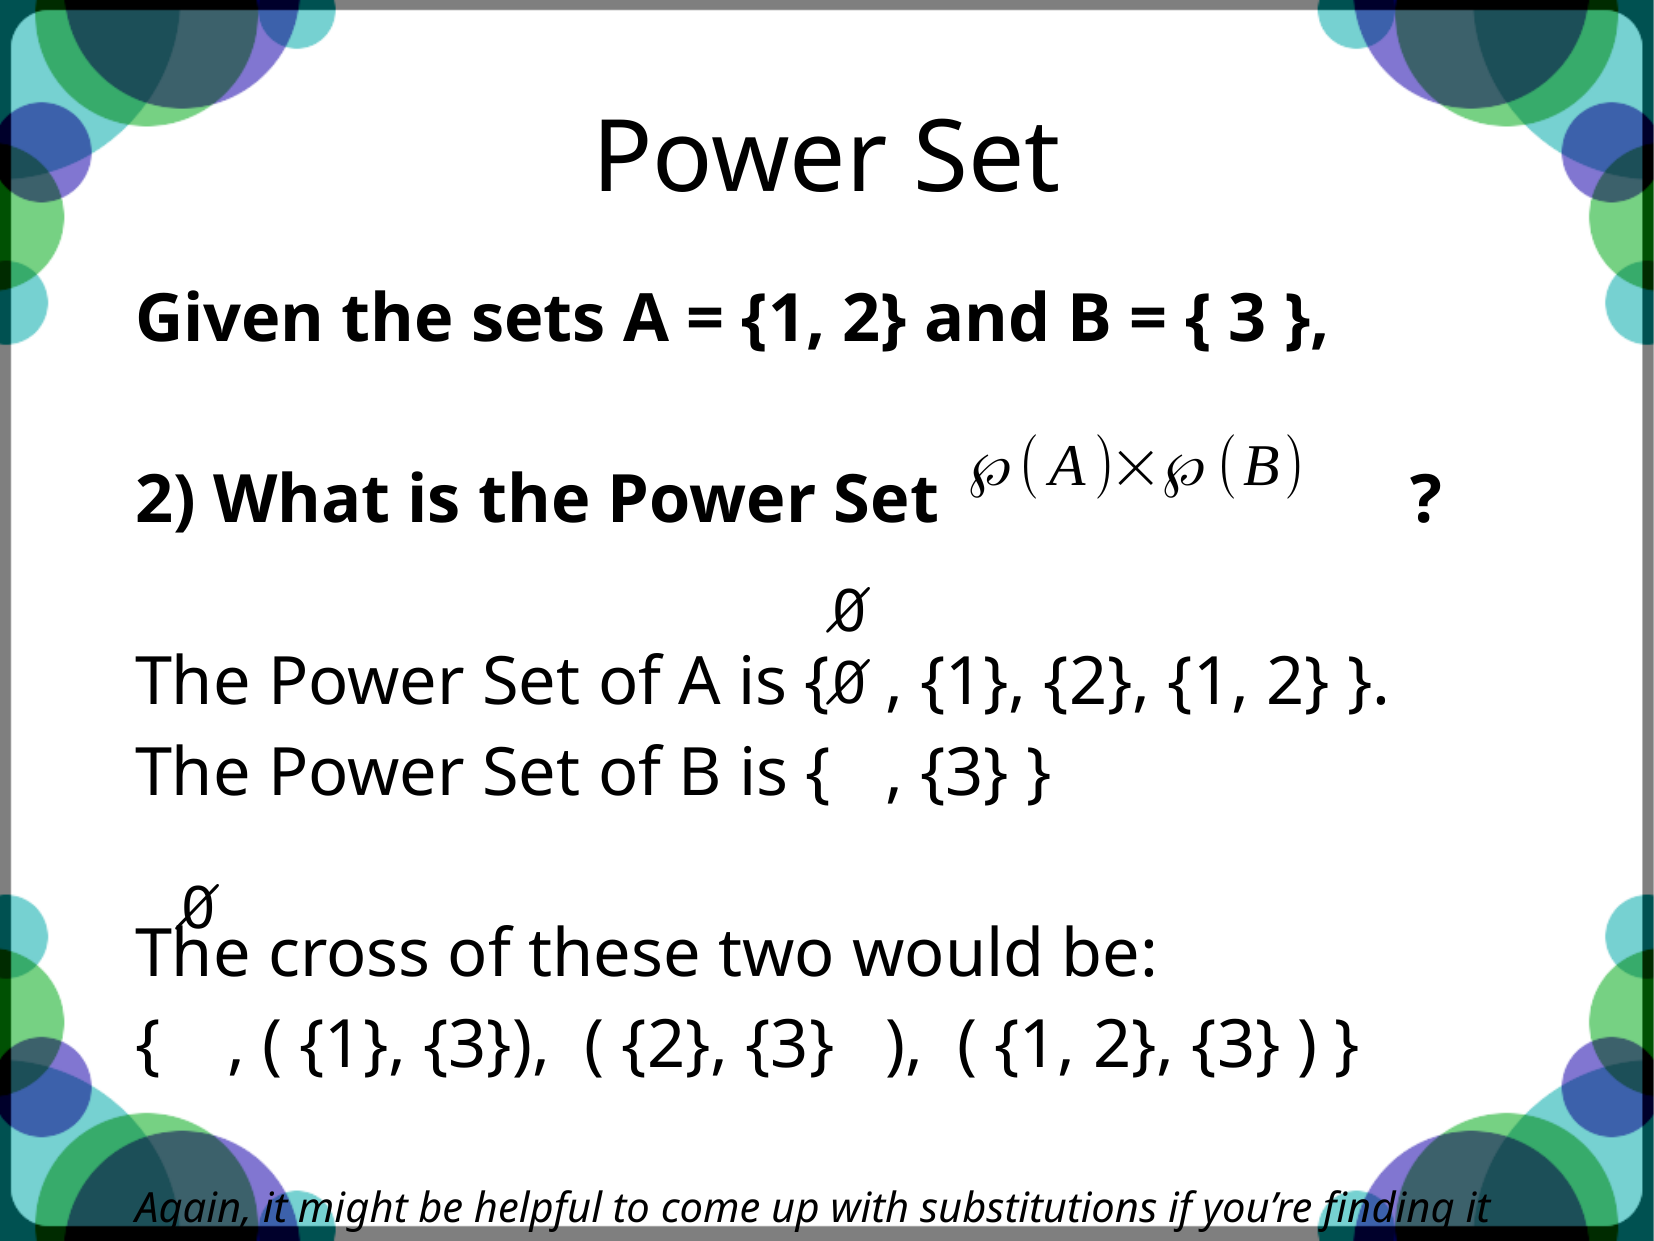

# Power Set
Given the sets A = {1, 2} and B = { 3 },
2) What is the Power Set							?
The Power Set of A is {	, {1}, {2}, {1, 2} }.
The Power Set of B is {	, {3} }
The cross of these two would be:
{ 	 , ( {1}, {3}), ( {2}, {3}	), ( {1, 2}, {3} ) }
Again, it might be helpful to come up with substitutions if you’re finding it hard to keep all the subsets straight.